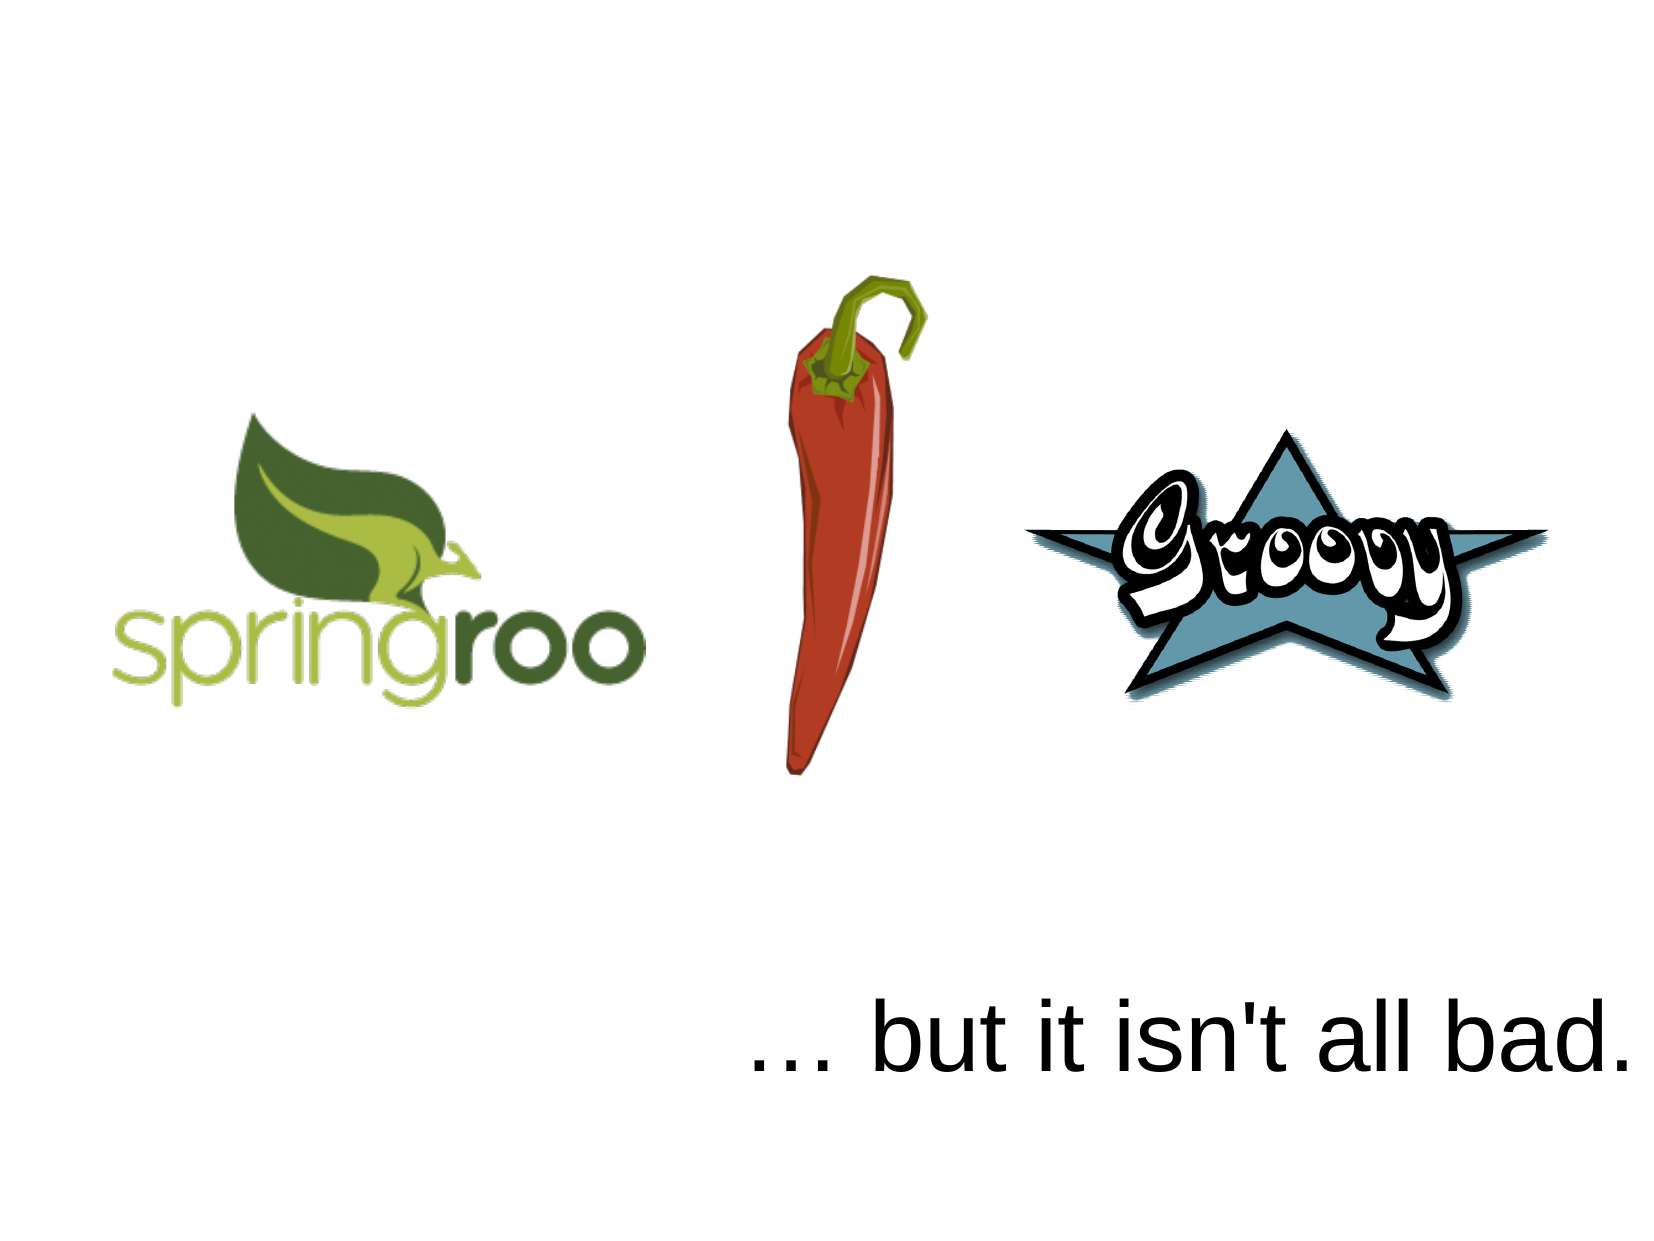

# … but it isn't all bad.